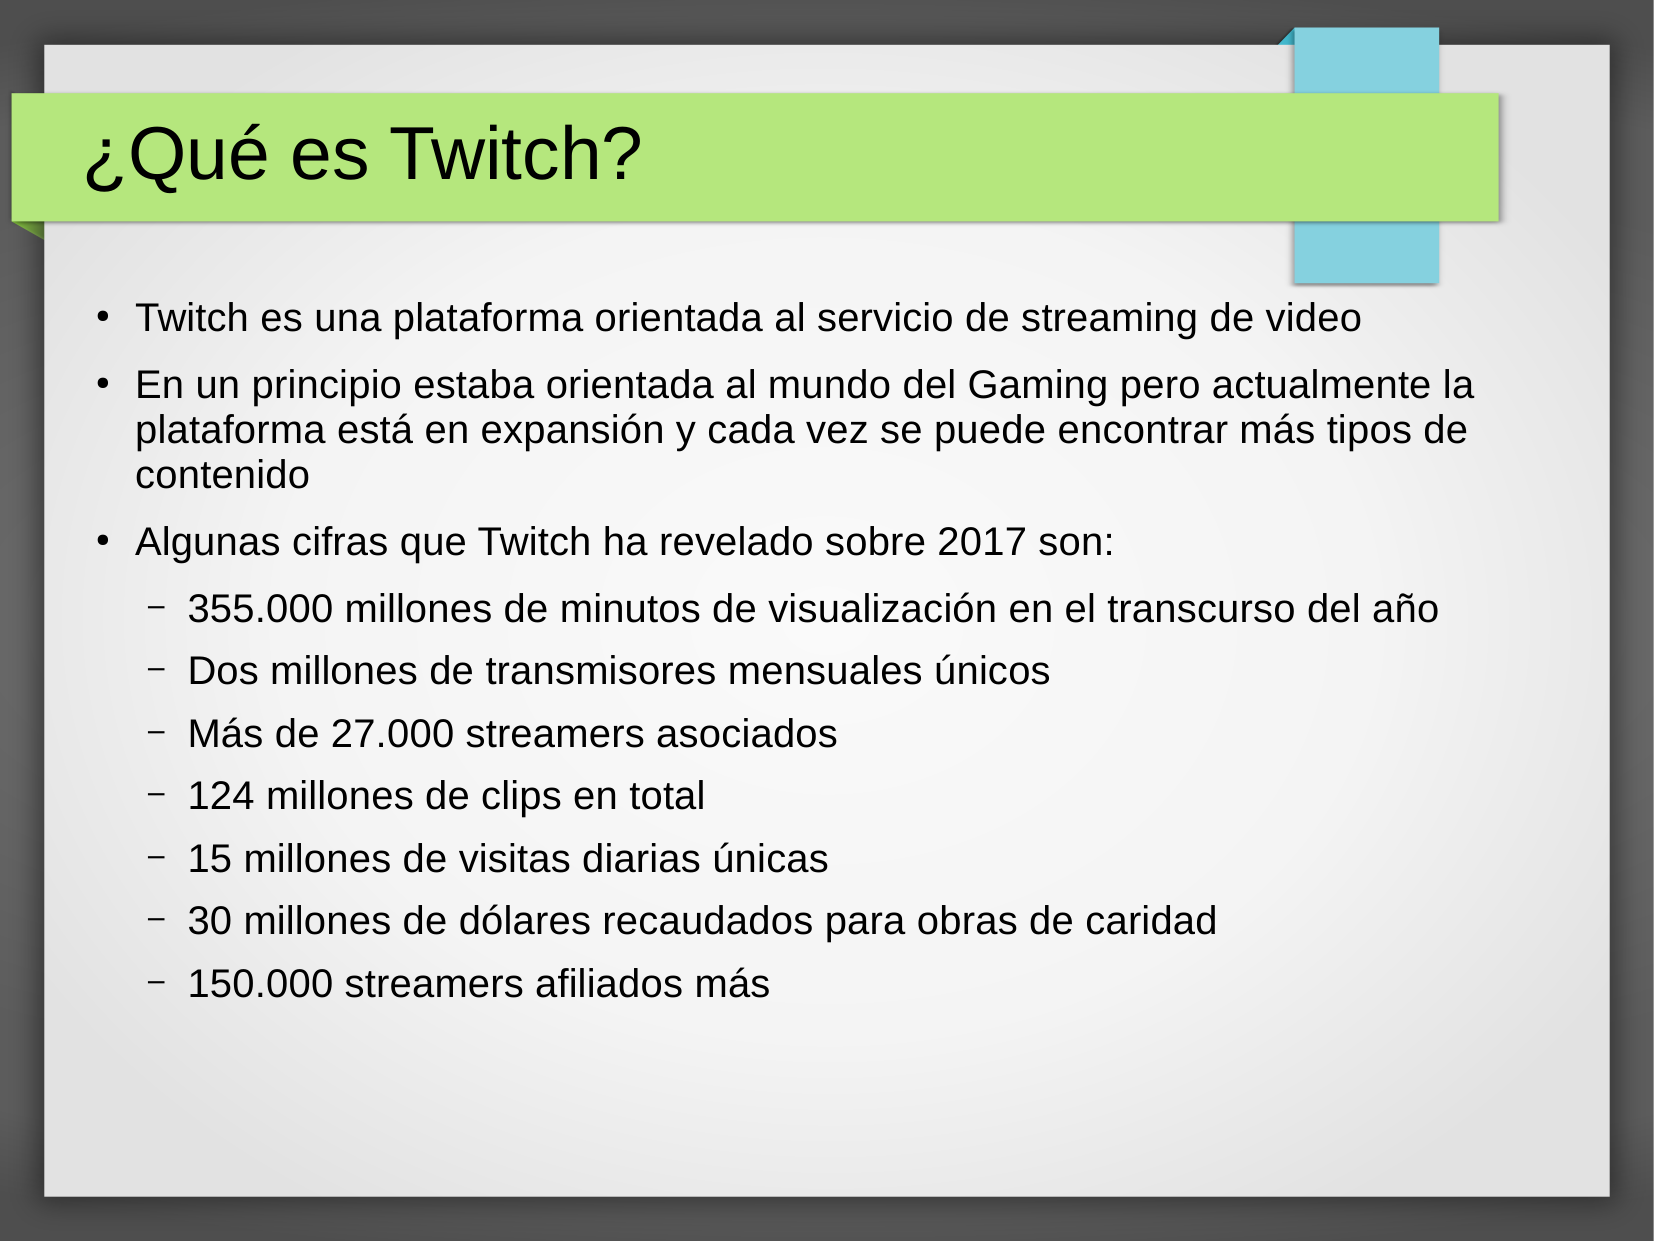

# ¿Qué es Twitch?
Twitch es una plataforma orientada al servicio de streaming de video
En un principio estaba orientada al mundo del Gaming pero actualmente la plataforma está en expansión y cada vez se puede encontrar más tipos de contenido
Algunas cifras que Twitch ha revelado sobre 2017 son:
355.000 millones de minutos de visualización en el transcurso del año
Dos millones de transmisores mensuales únicos
Más de 27.000 streamers asociados
124 millones de clips en total
15 millones de visitas diarias únicas
30 millones de dólares recaudados para obras de caridad
150.000 streamers afiliados más